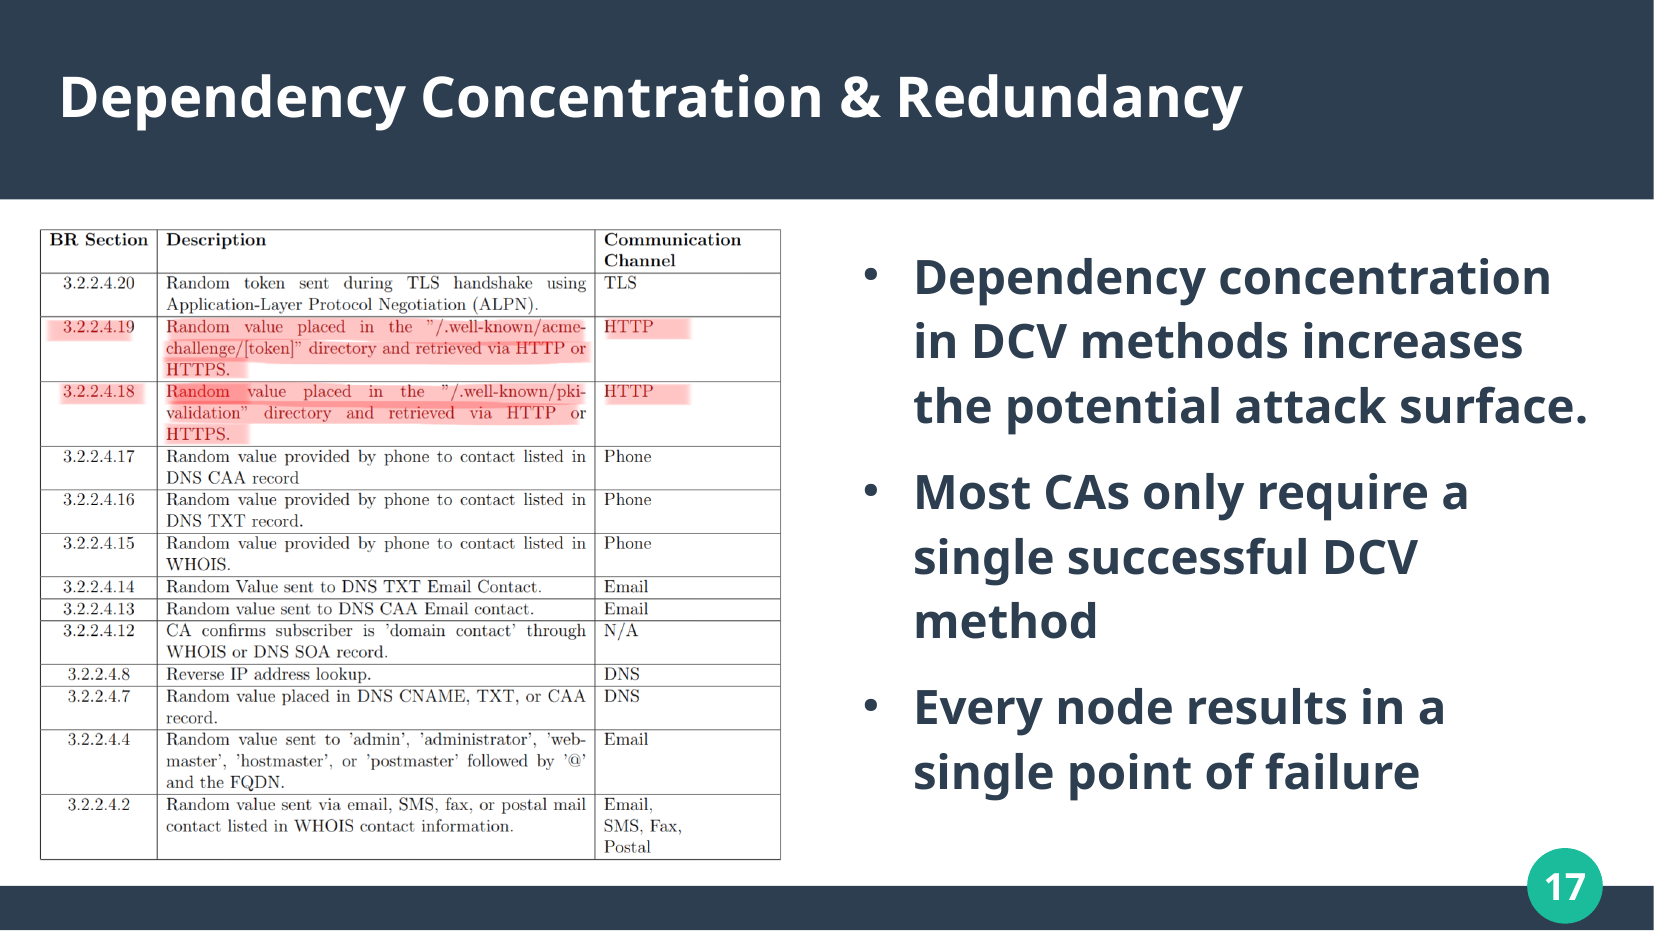

# Dependency Concentration & Redundancy
Dependency concentration in DCV methods increases the potential attack surface.
Most CAs only require a single successful DCV method
Every node results in a single point of failure
17